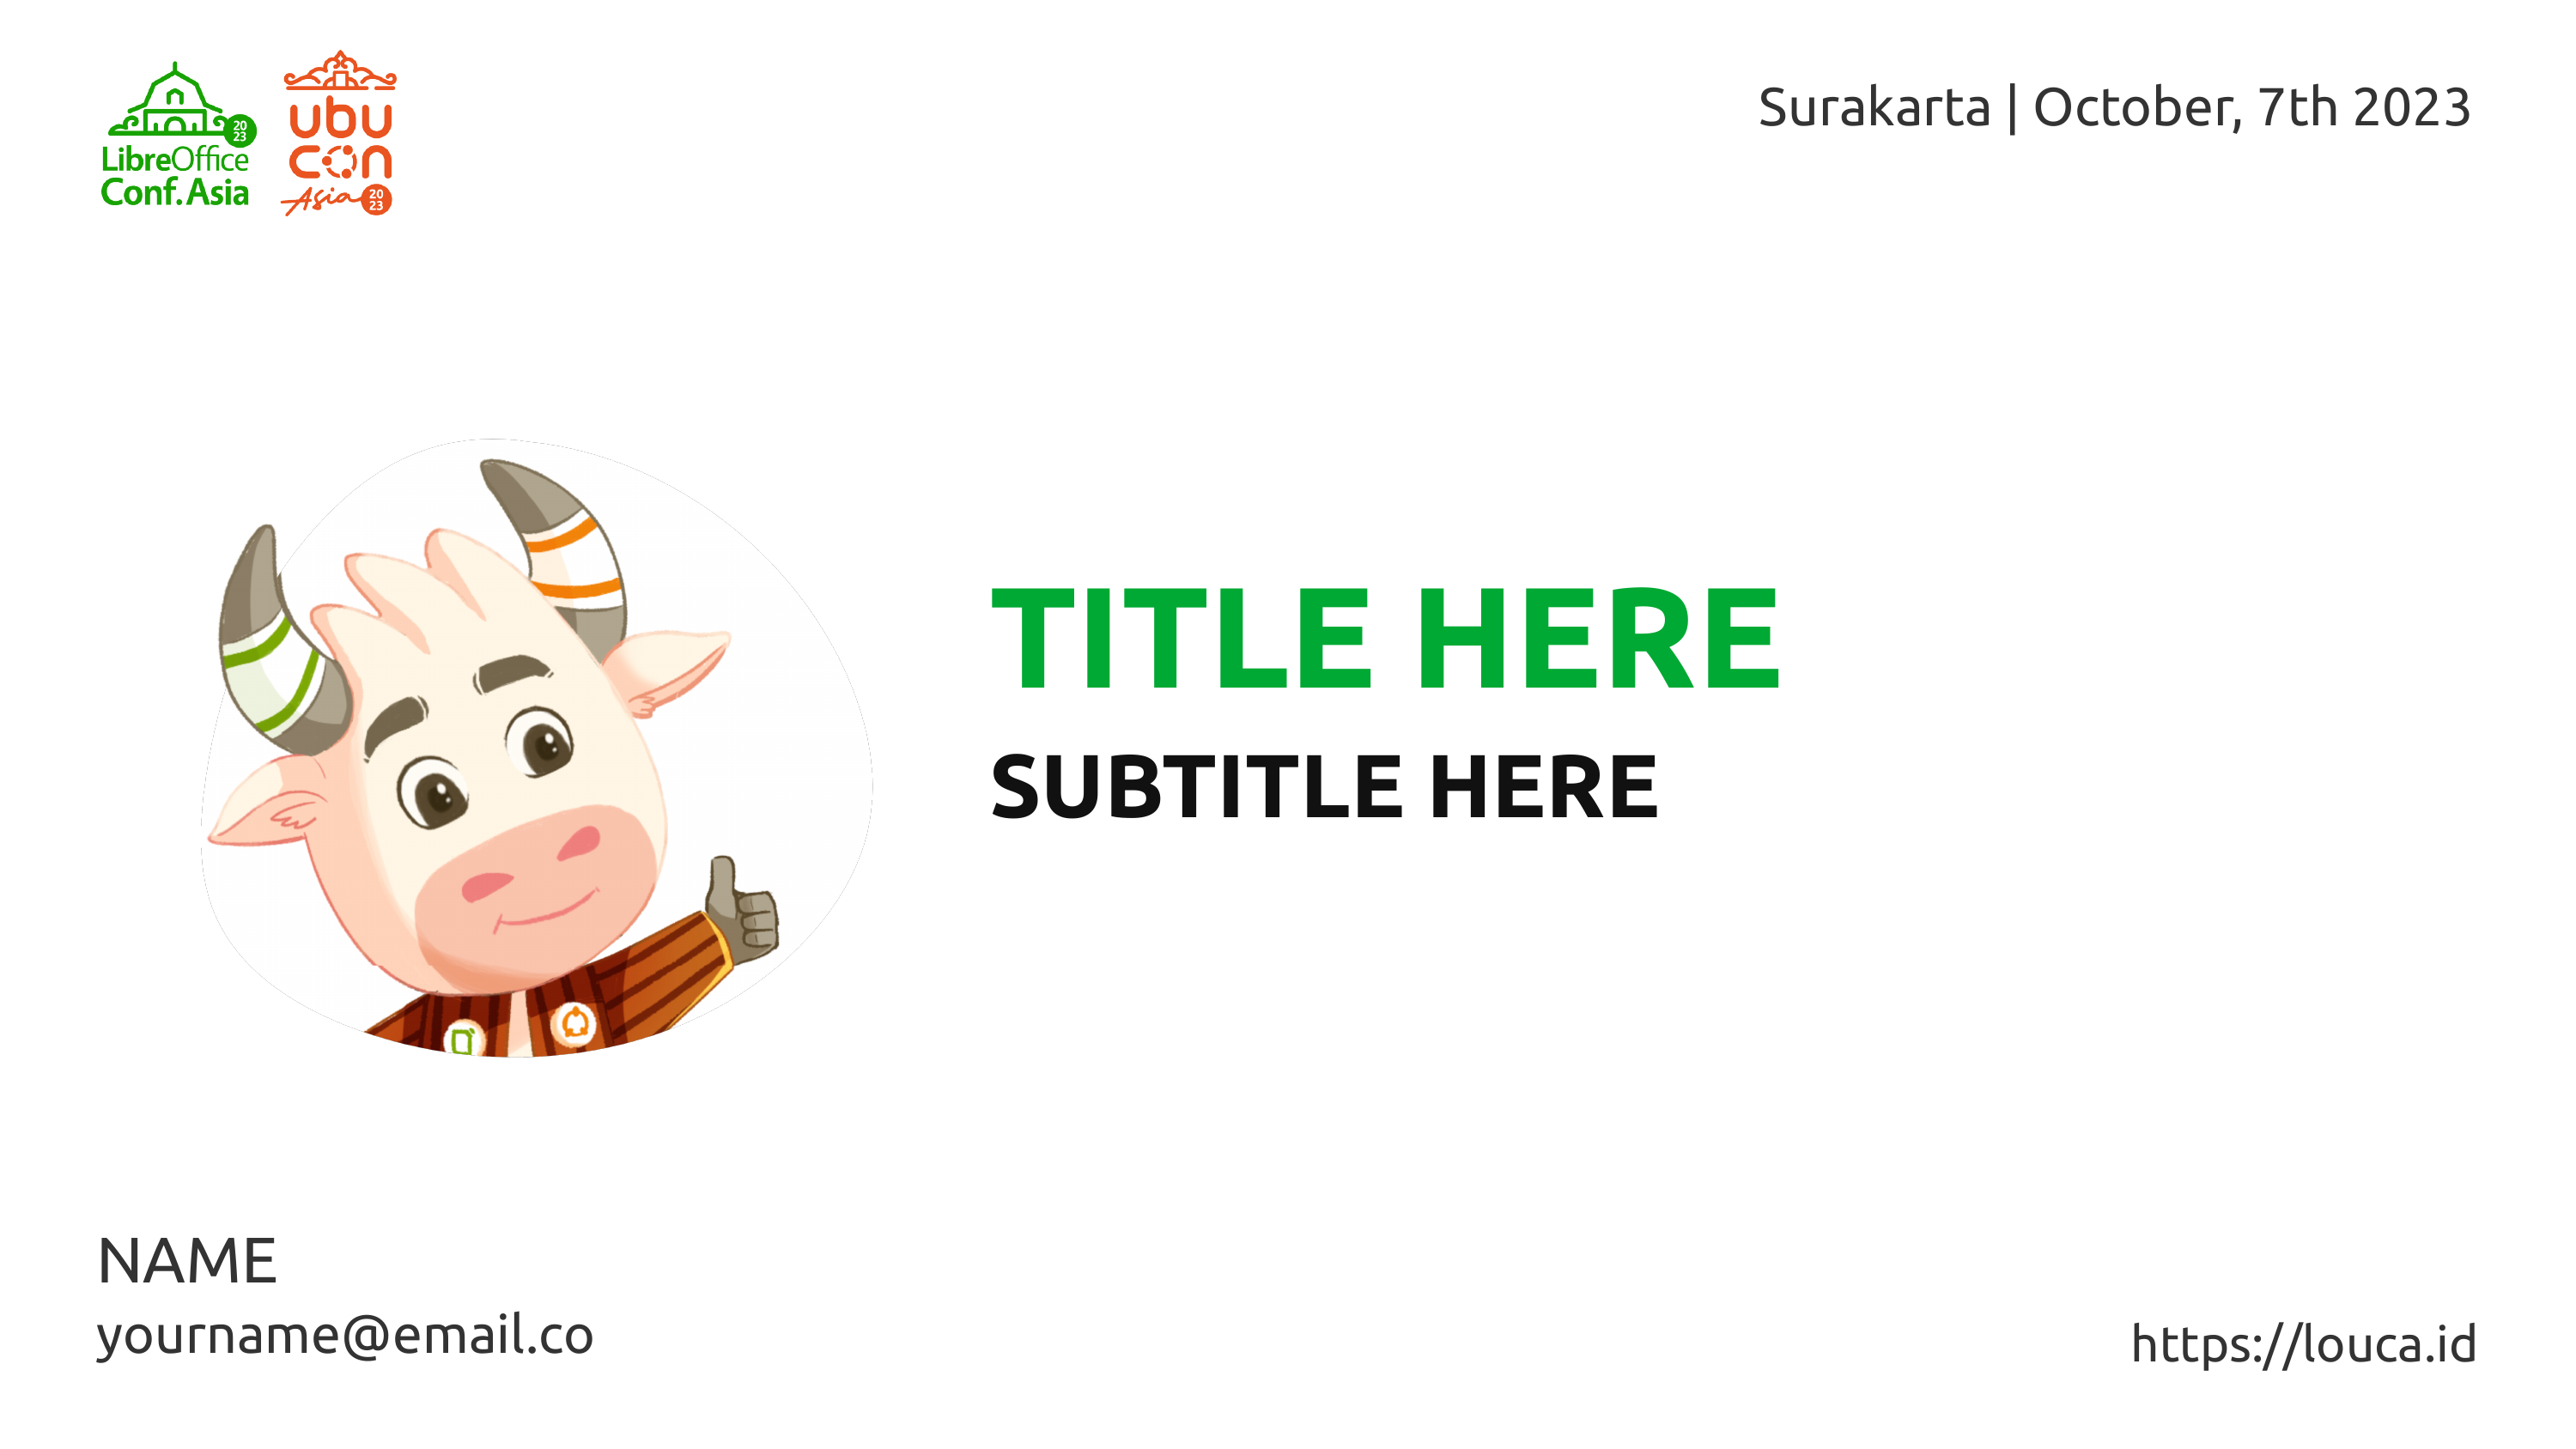

Surakarta | October, 7th 2023
# TITLE HERE
SUBTITLE HERE
NAME
yourname@email.co
https://louca.id